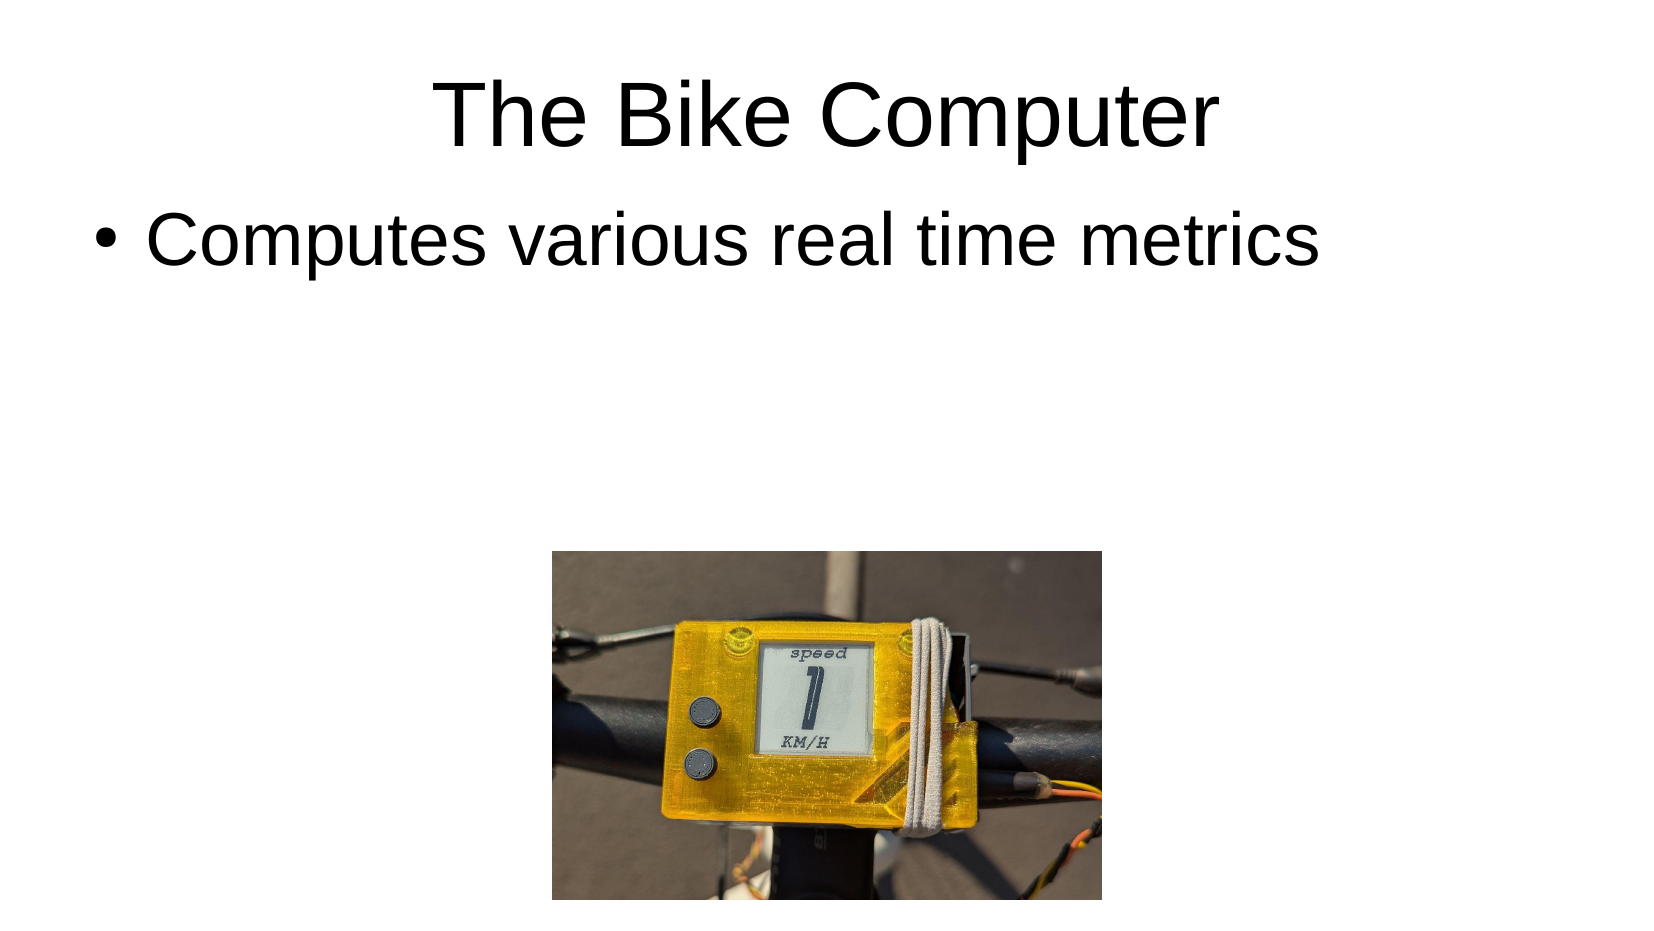

# The Bike Computer
Computes various real time metrics